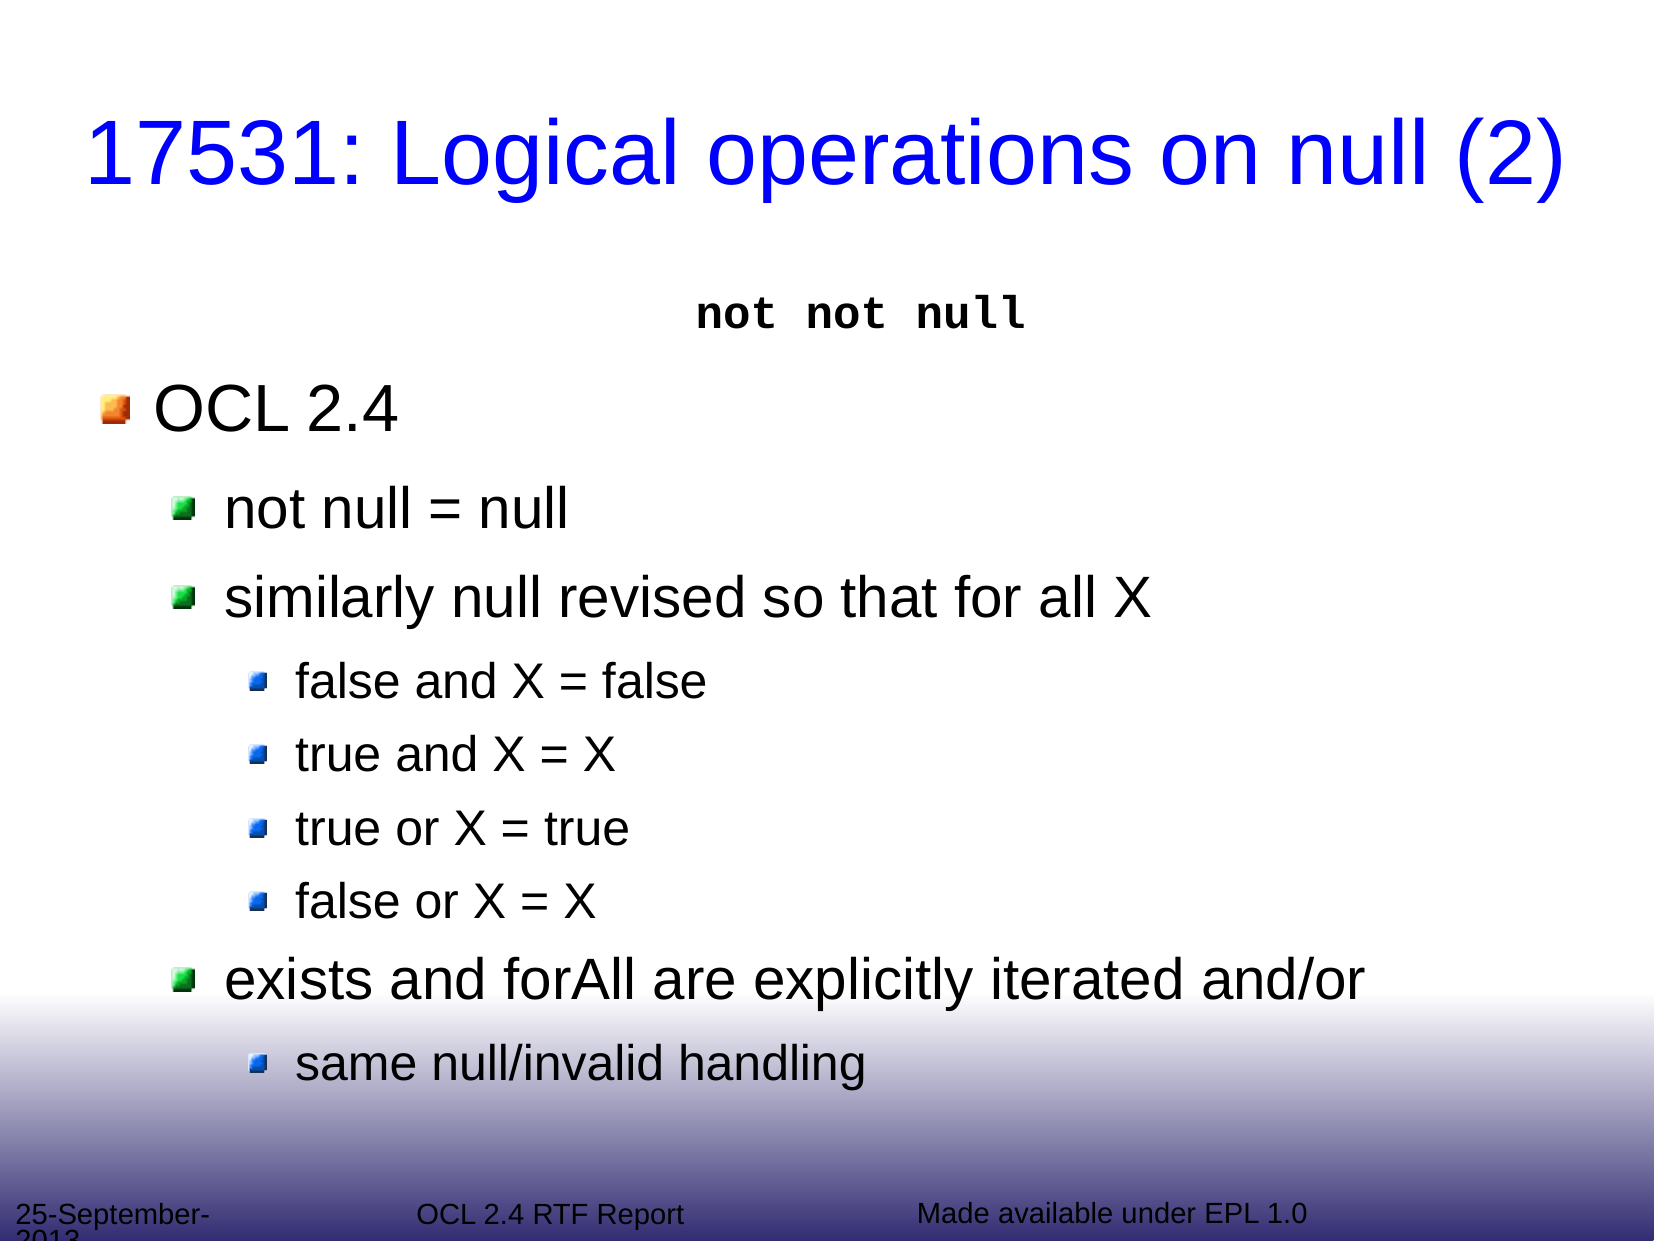

# 17531: Logical operations on null (2)
not not null
OCL 2.4
not null = null
similarly null revised so that for all X
false and X = false
true and X = X
true or X = true
false or X = X
exists and forAll are explicitly iterated and/or
same null/invalid handling
25-September-2013
OCL 2.4 RTF Report